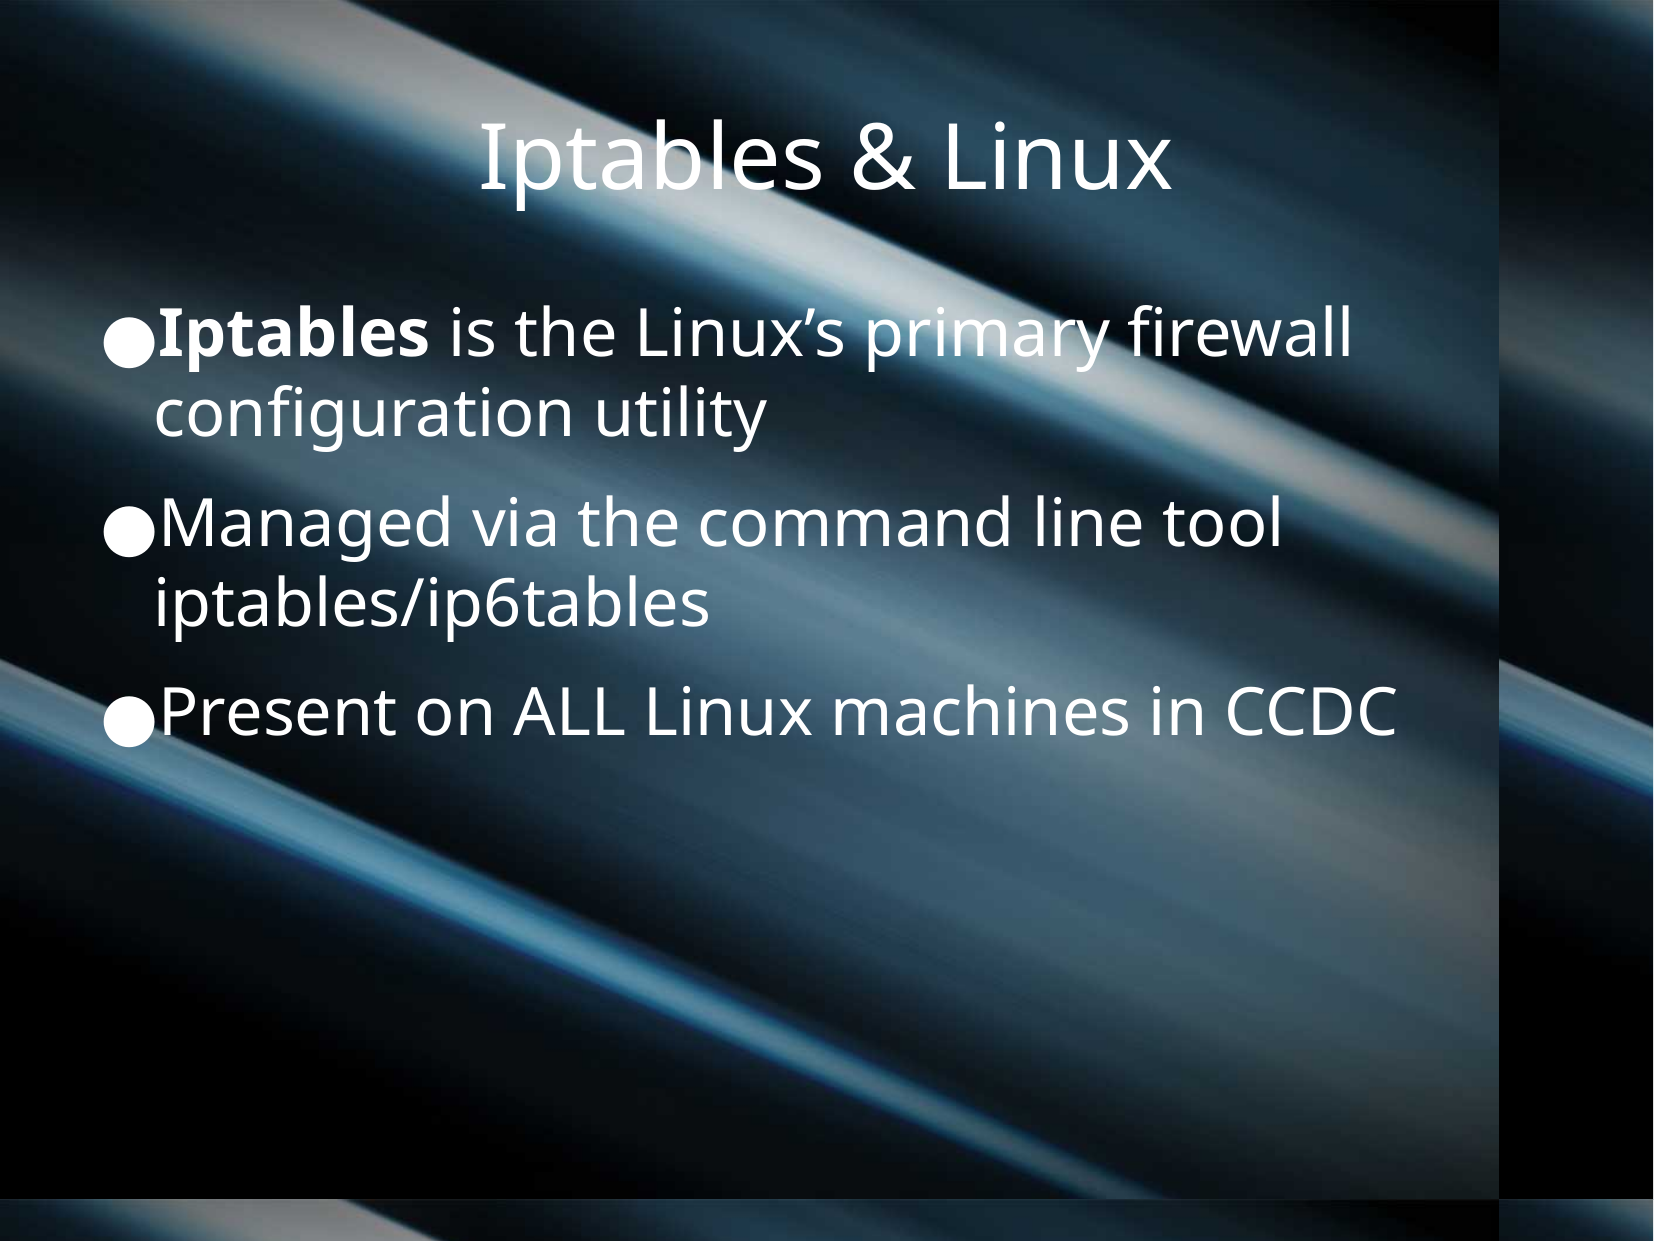

Iptables & Linux
Iptables is the Linux’s primary firewall configuration utility
Managed via the command line tool iptables/ip6tables
Present on ALL Linux machines in CCDC